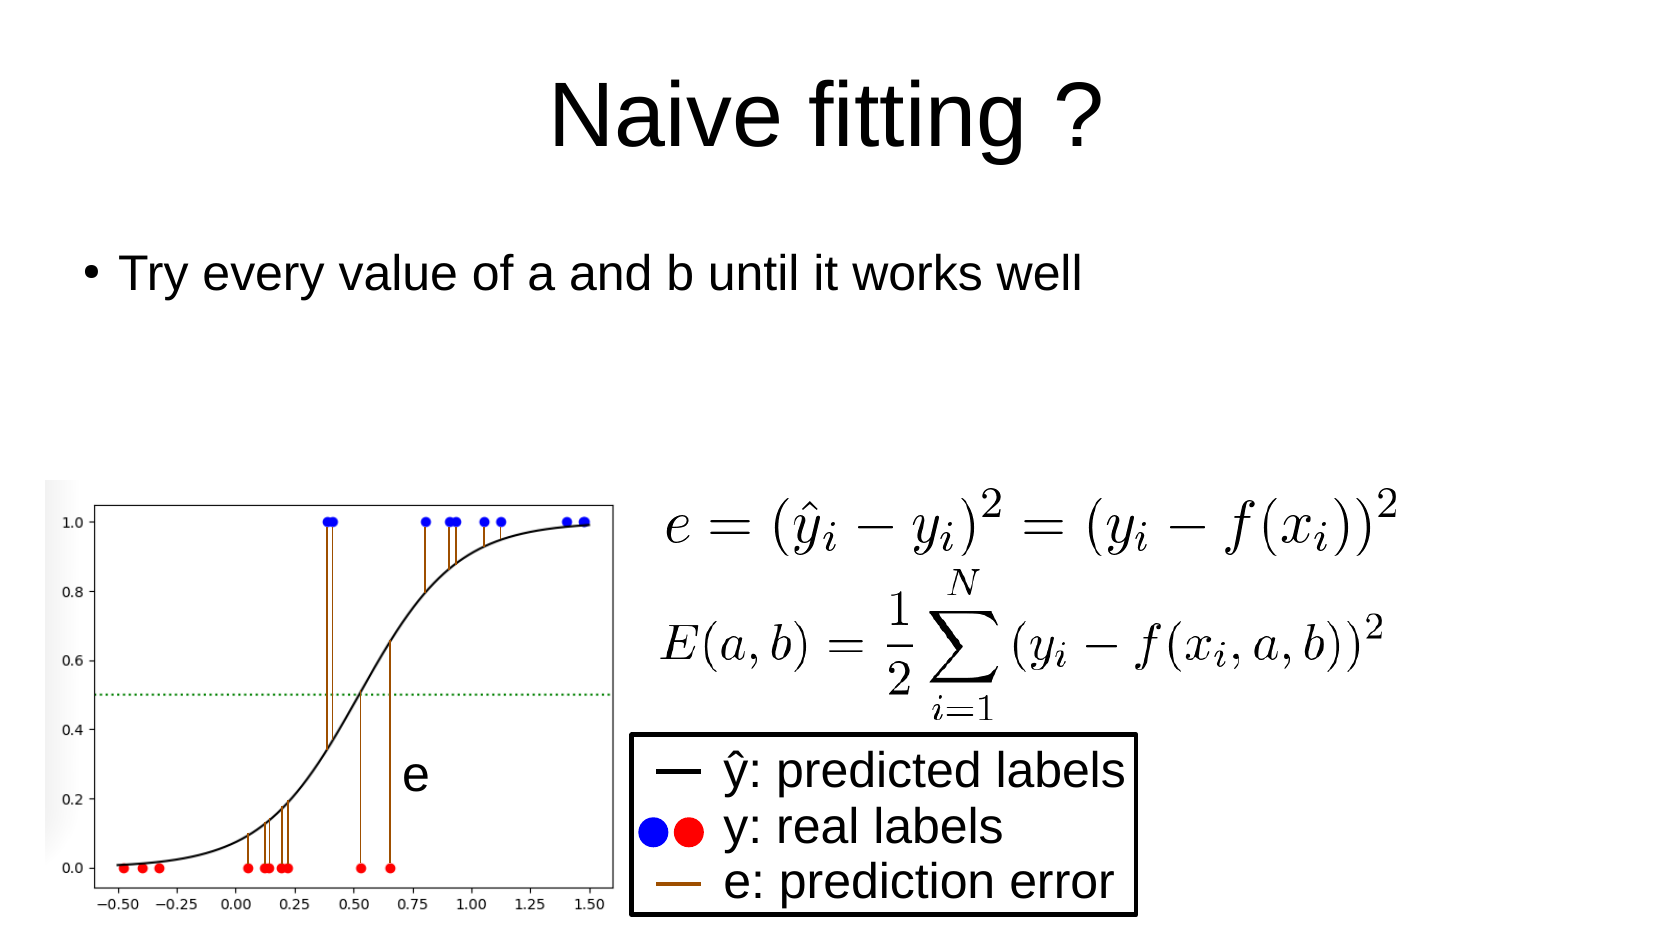

# Naive fitting ?
Try every value of a and b until it works well
ŷ: predicted labels
y: real labels
e: prediction error
e